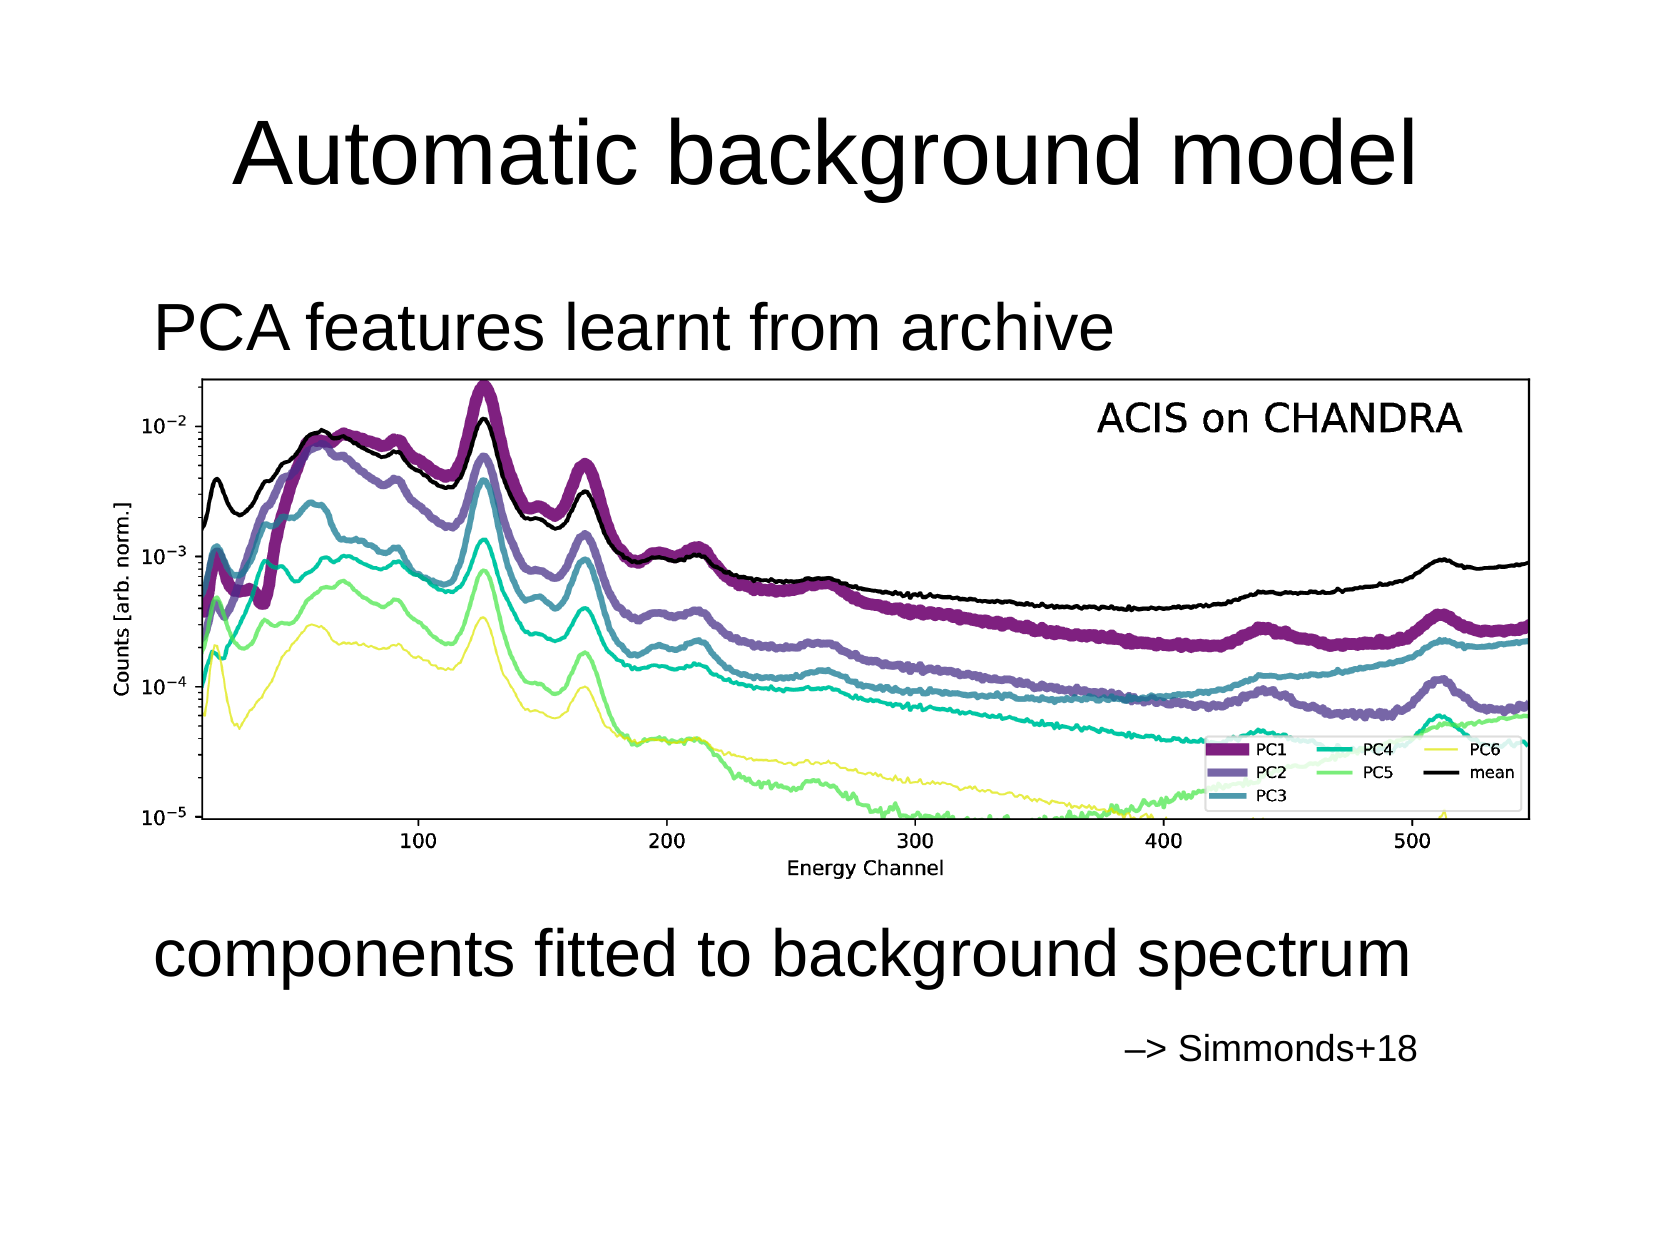

# Automatic background model
PCA features learnt from archive
components fitted to background spectrum
–> Simmonds+18